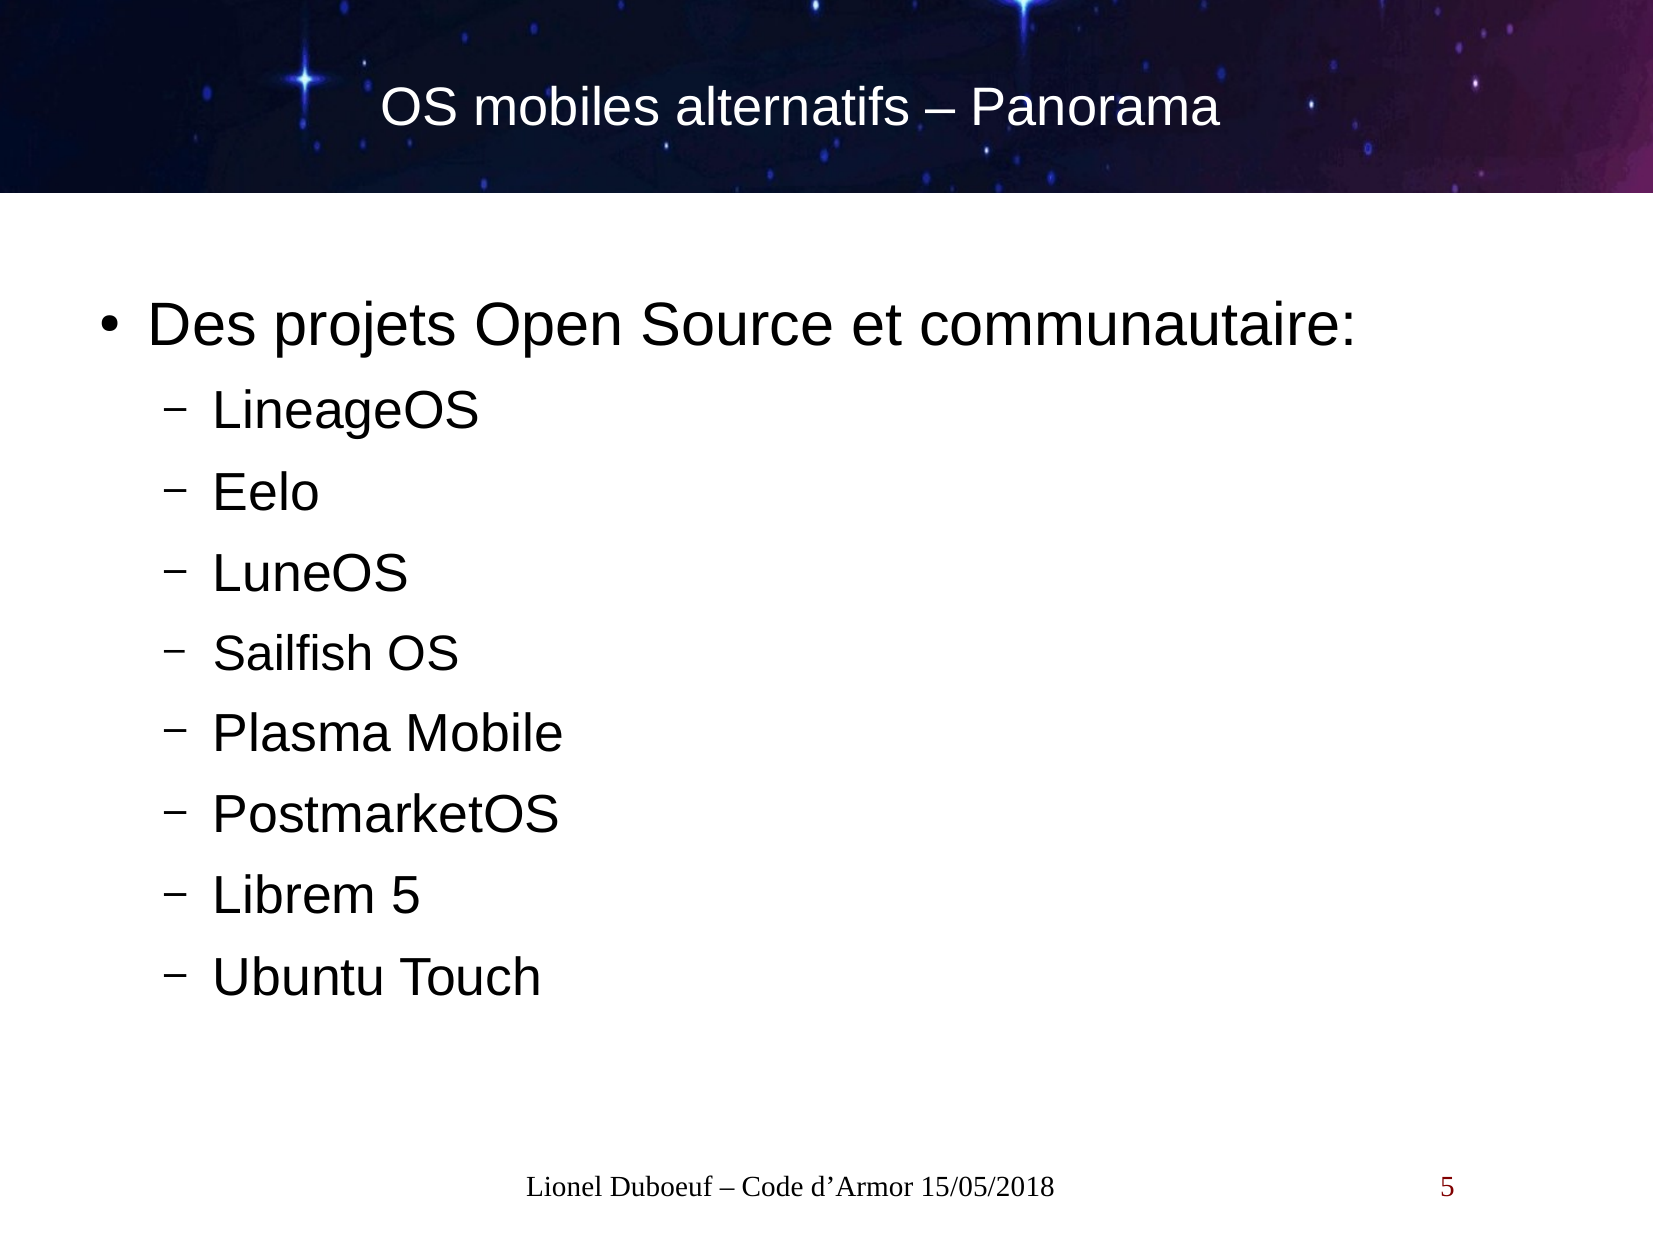

# OS mobiles alternatifs – Panorama
Des projets Open Source et communautaire:
LineageOS
Eelo
LuneOS
Sailfish OS
Plasma Mobile
PostmarketOS
Librem 5
Ubuntu Touch
5